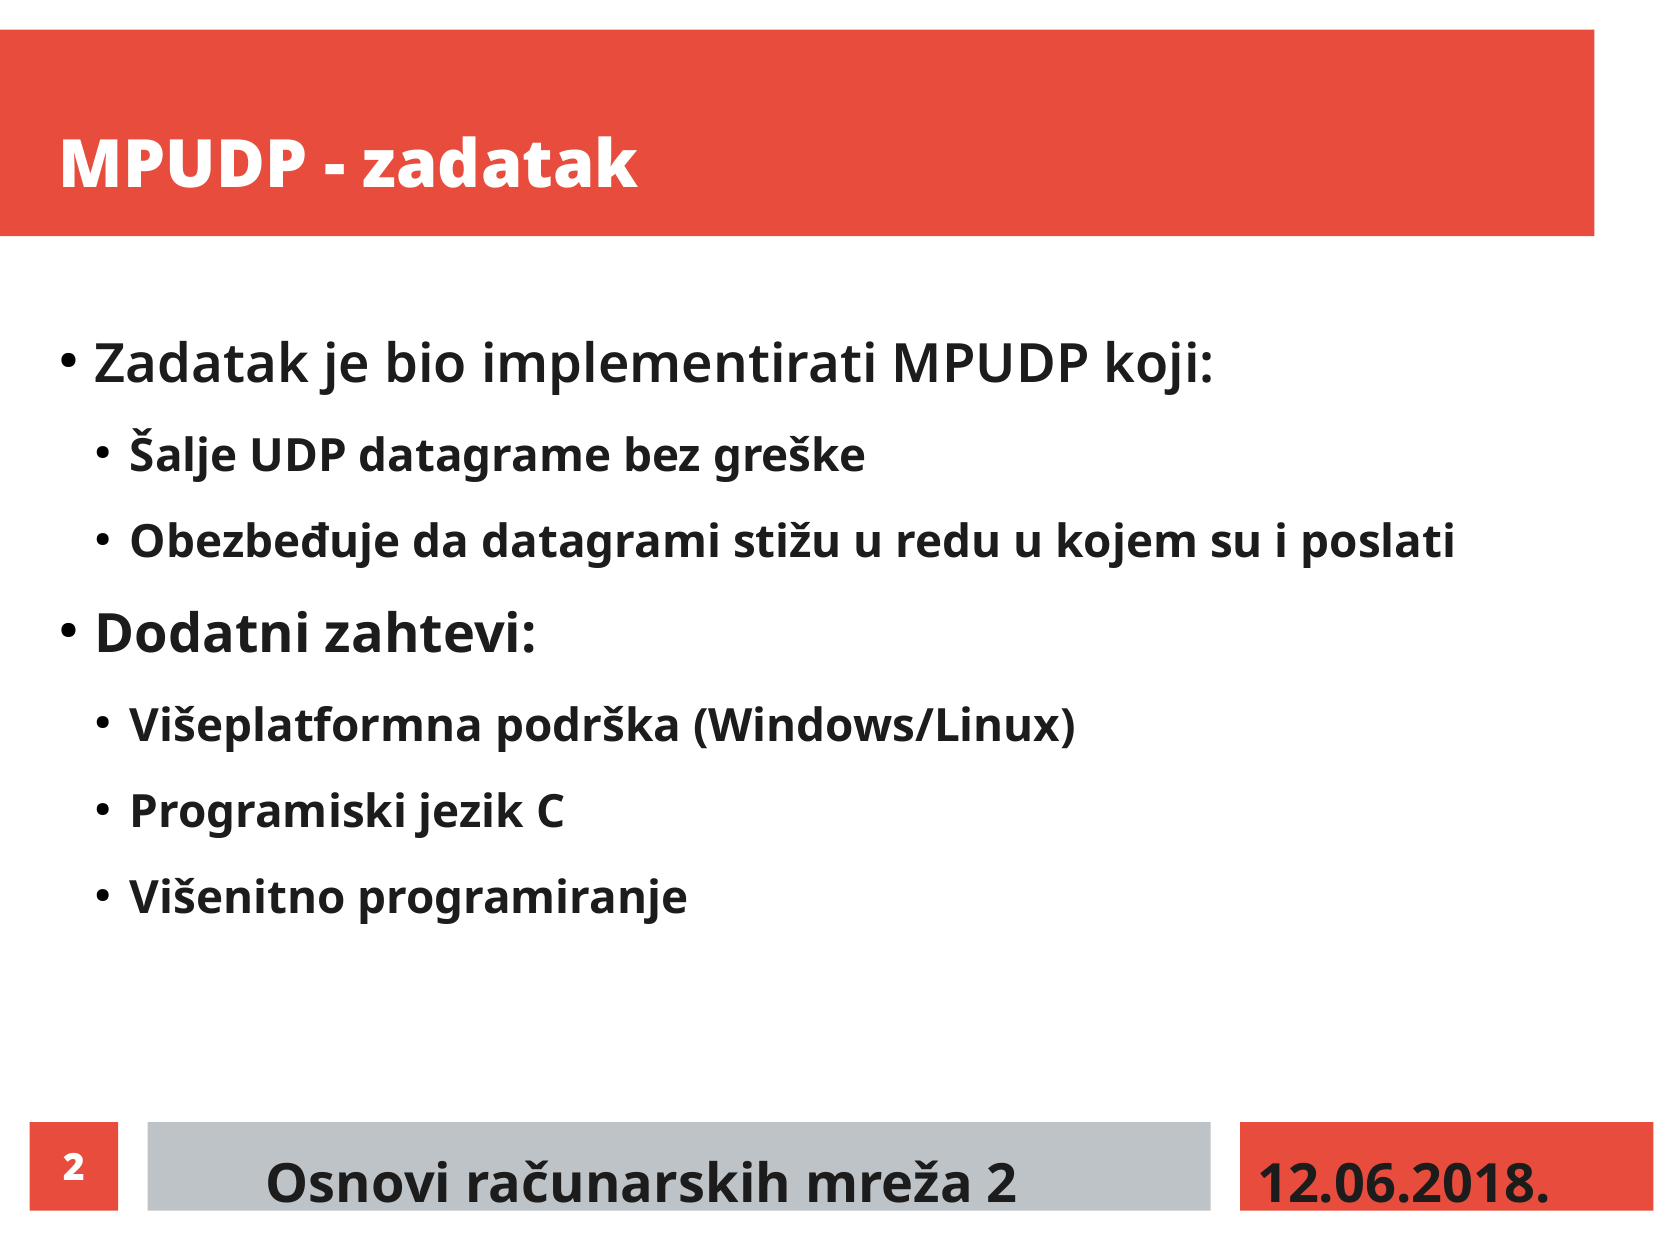

# MPUDP - zadatak
Zadatak je bio implementirati MPUDP koji:
Šalje UDP datagrame bez greške
Obezbeđuje da datagrami stižu u redu u kojem su i poslati
Dodatni zahtevi:
Višeplatformna podrška (Windows/Linux)
Programiski jezik C
Višenitno programiranje
2
Osnovi računarskih mreža 2
12.06.2018.